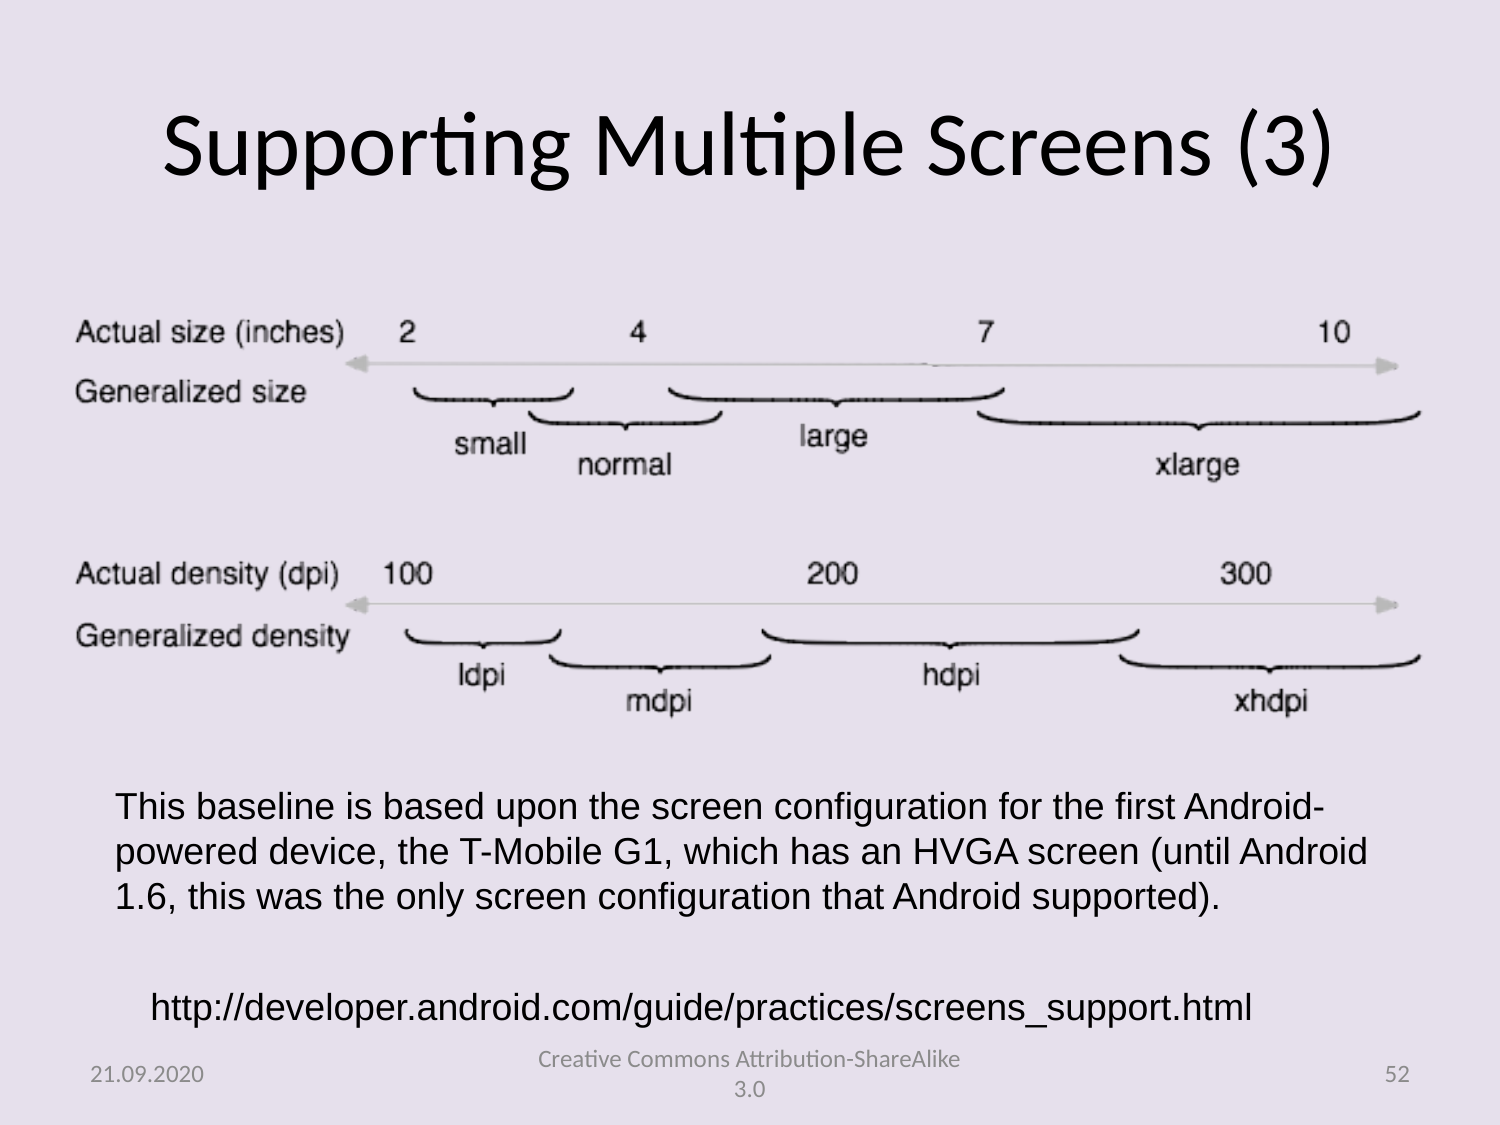

# Supporting Multiple Screens (3)
This baseline is based upon the screen configuration for the first Android-powered device, the T-Mobile G1, which has an HVGA screen (until Android 1.6, this was the only screen configuration that Android supported).
http://developer.android.com/guide/practices/screens_support.html
Creative Commons Attribution-ShareAlike 3.0
52